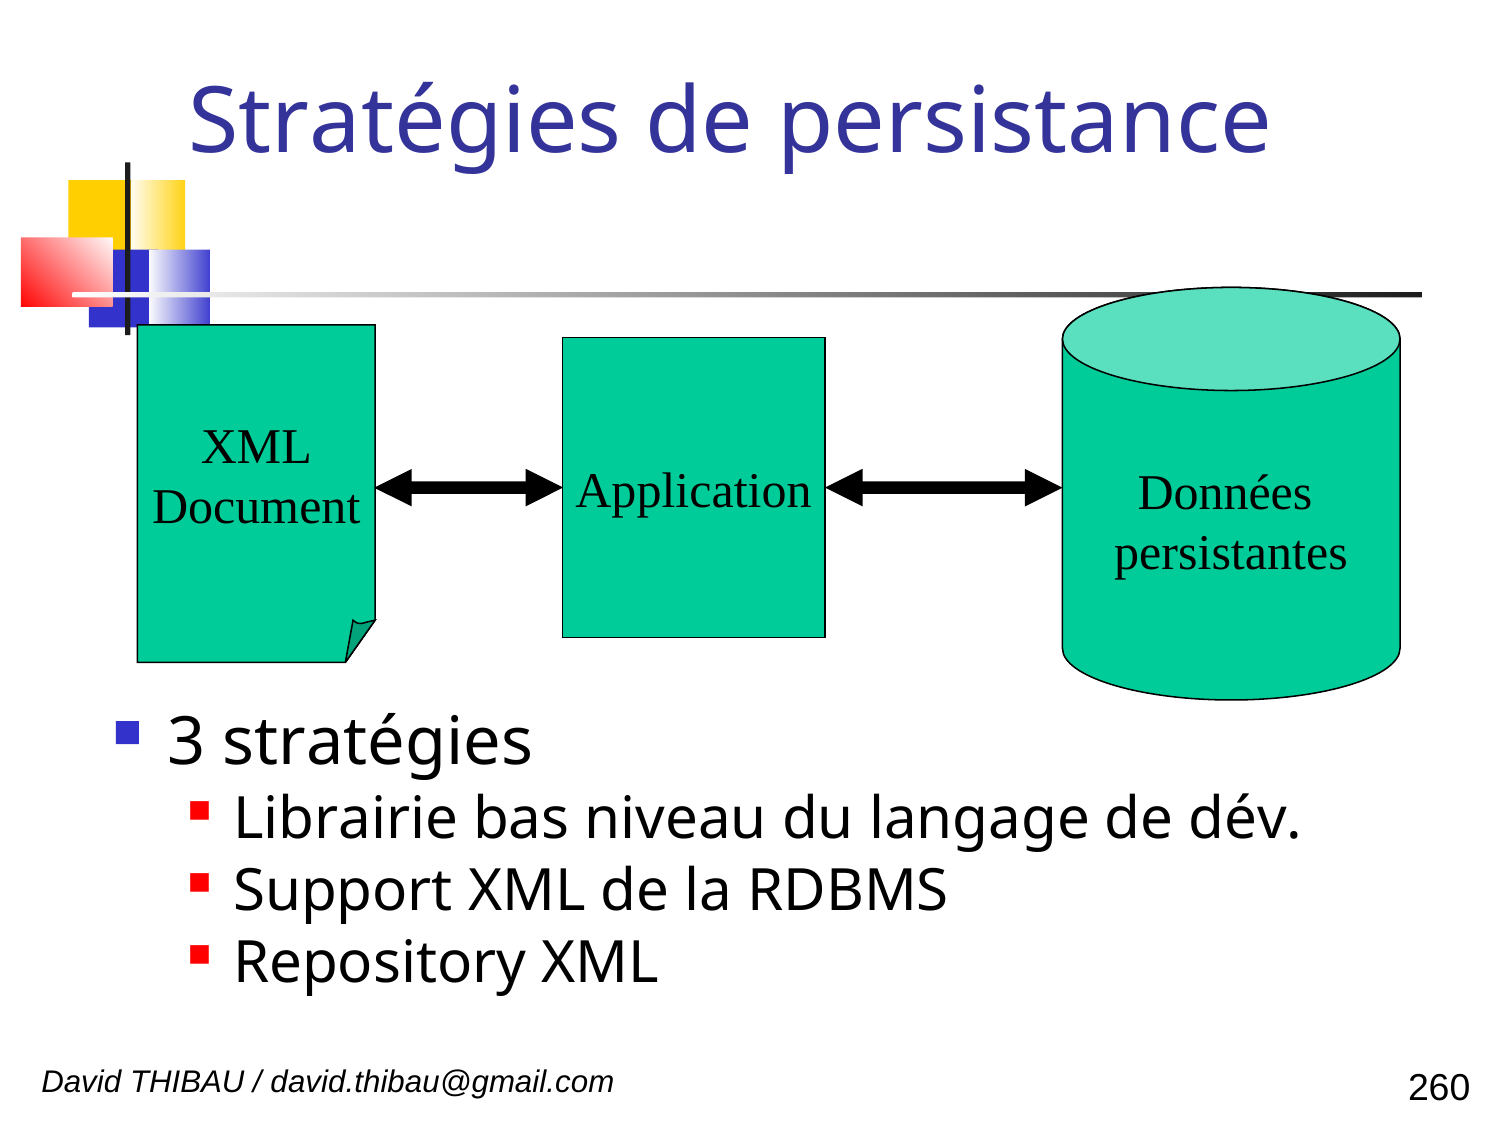

# Stratégies de persistance
Données
persistantes
XML
Document
Application
3 stratégies
Librairie bas niveau du langage de dév.
Support XML de la RDBMS
Repository XML